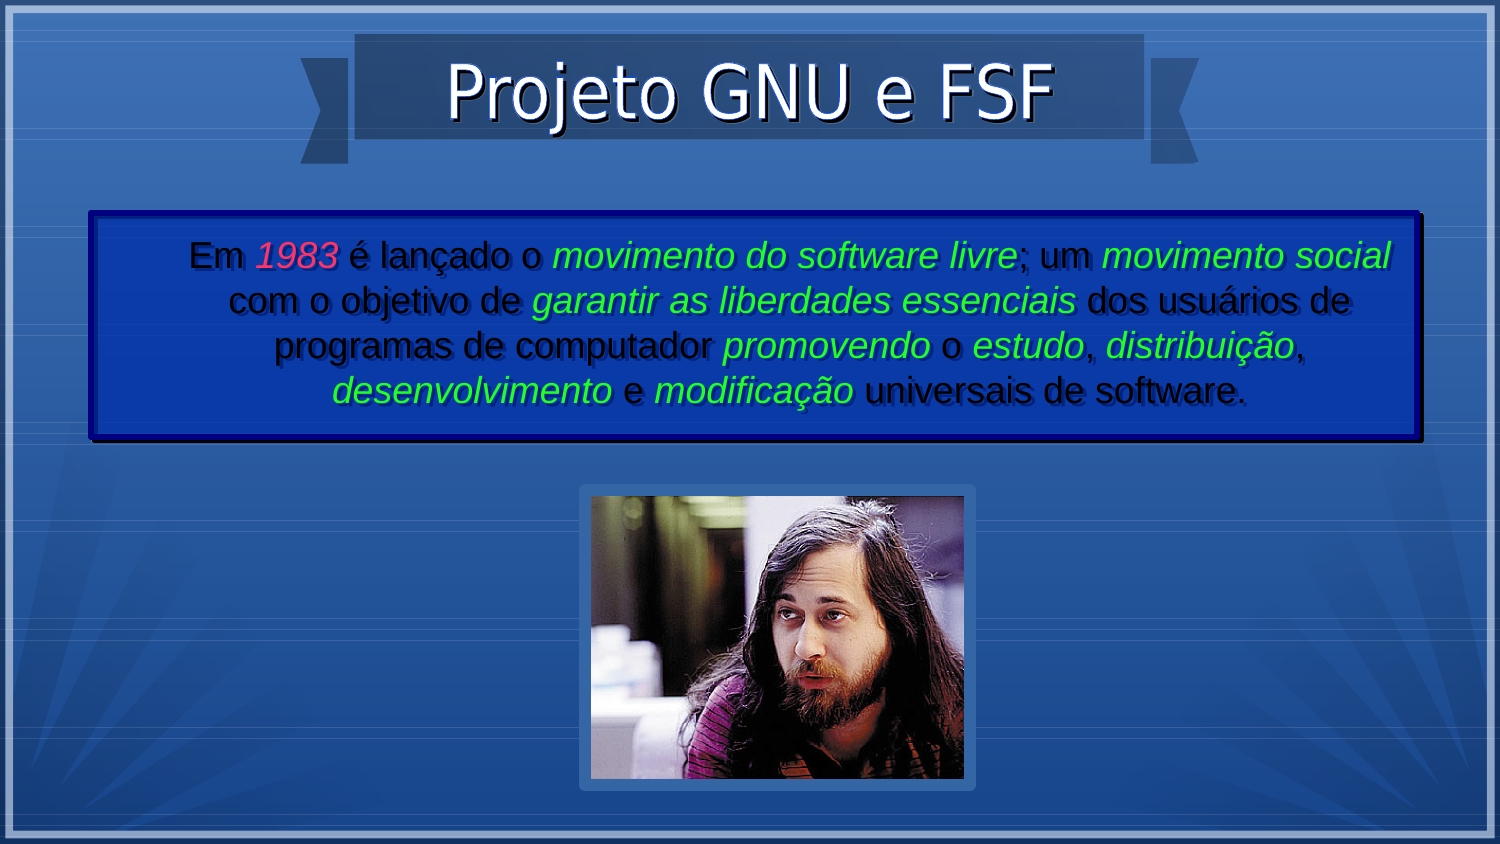

# Projeto GNU e FSF
Em 1983 é lançado o movimento do software livre; um movimento social com o objetivo de garantir as liberdades essenciais dos usuários de programas de computador promovendo o estudo, distribuição, desenvolvimento e modificação universais de software.